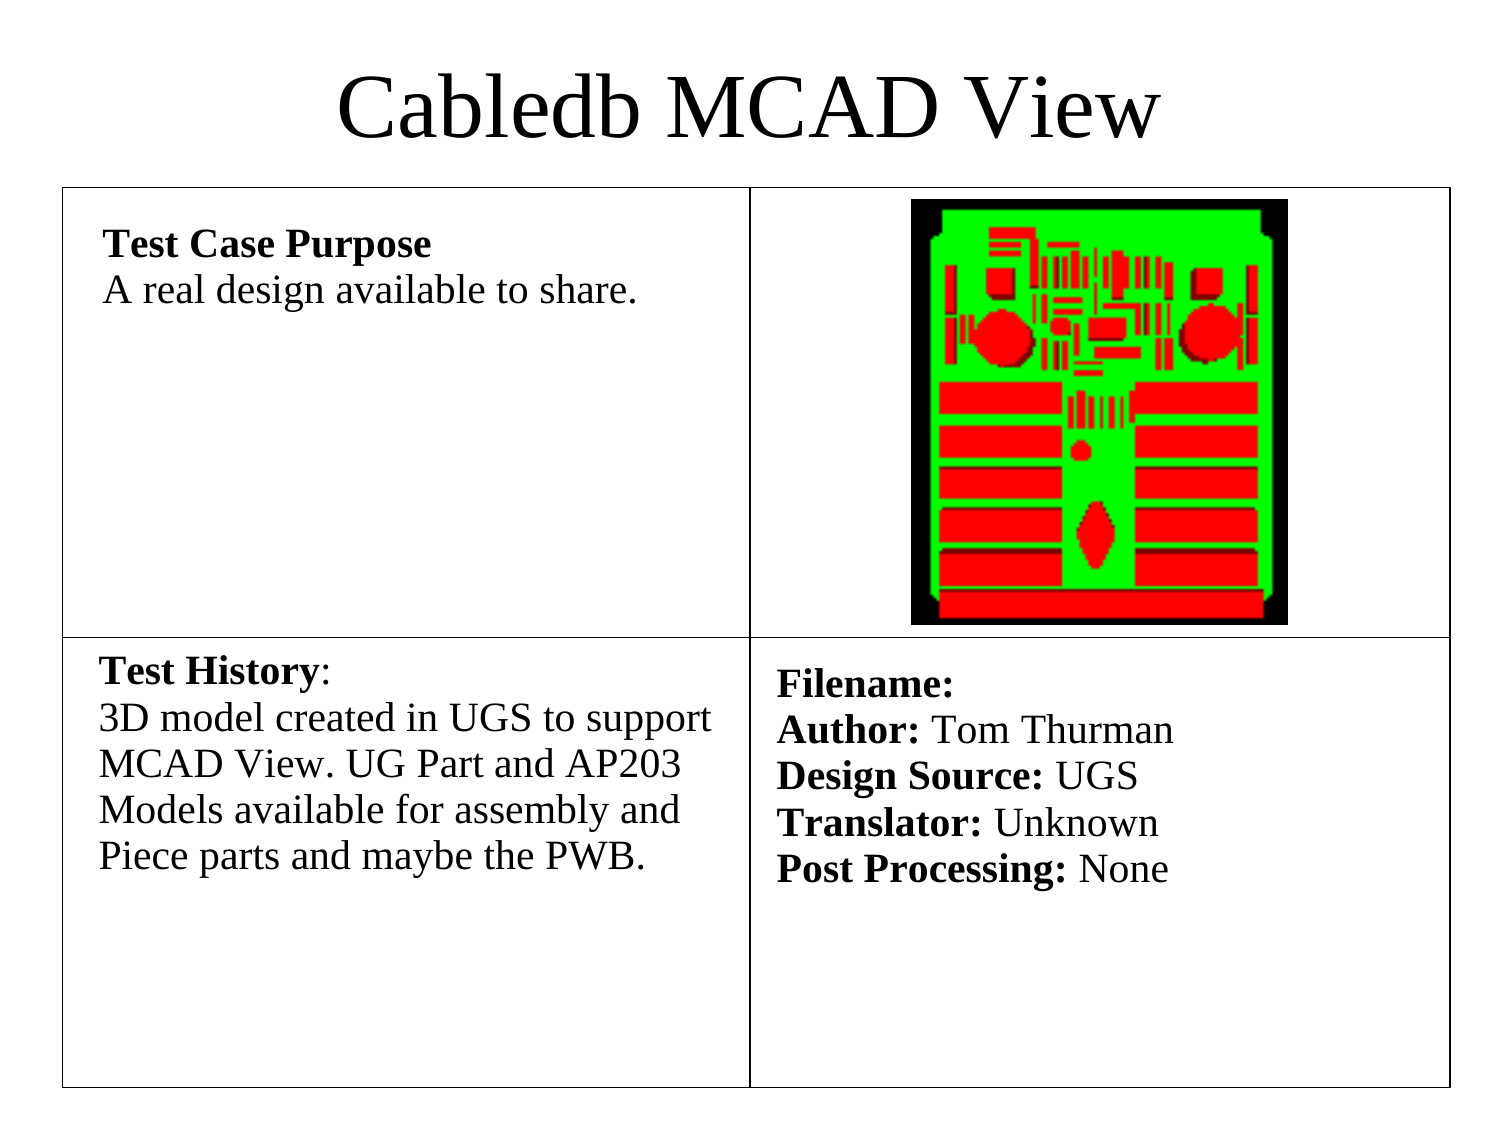

# Cabledb MCAD View
Test Case Purpose
A real design available to share.
Test History:
3D model created in UGS to support
MCAD View. UG Part and AP203
Models available for assembly and
Piece parts and maybe the PWB.
Filename:
Author: Tom Thurman
Design Source: UGS
Translator: Unknown
Post Processing: None